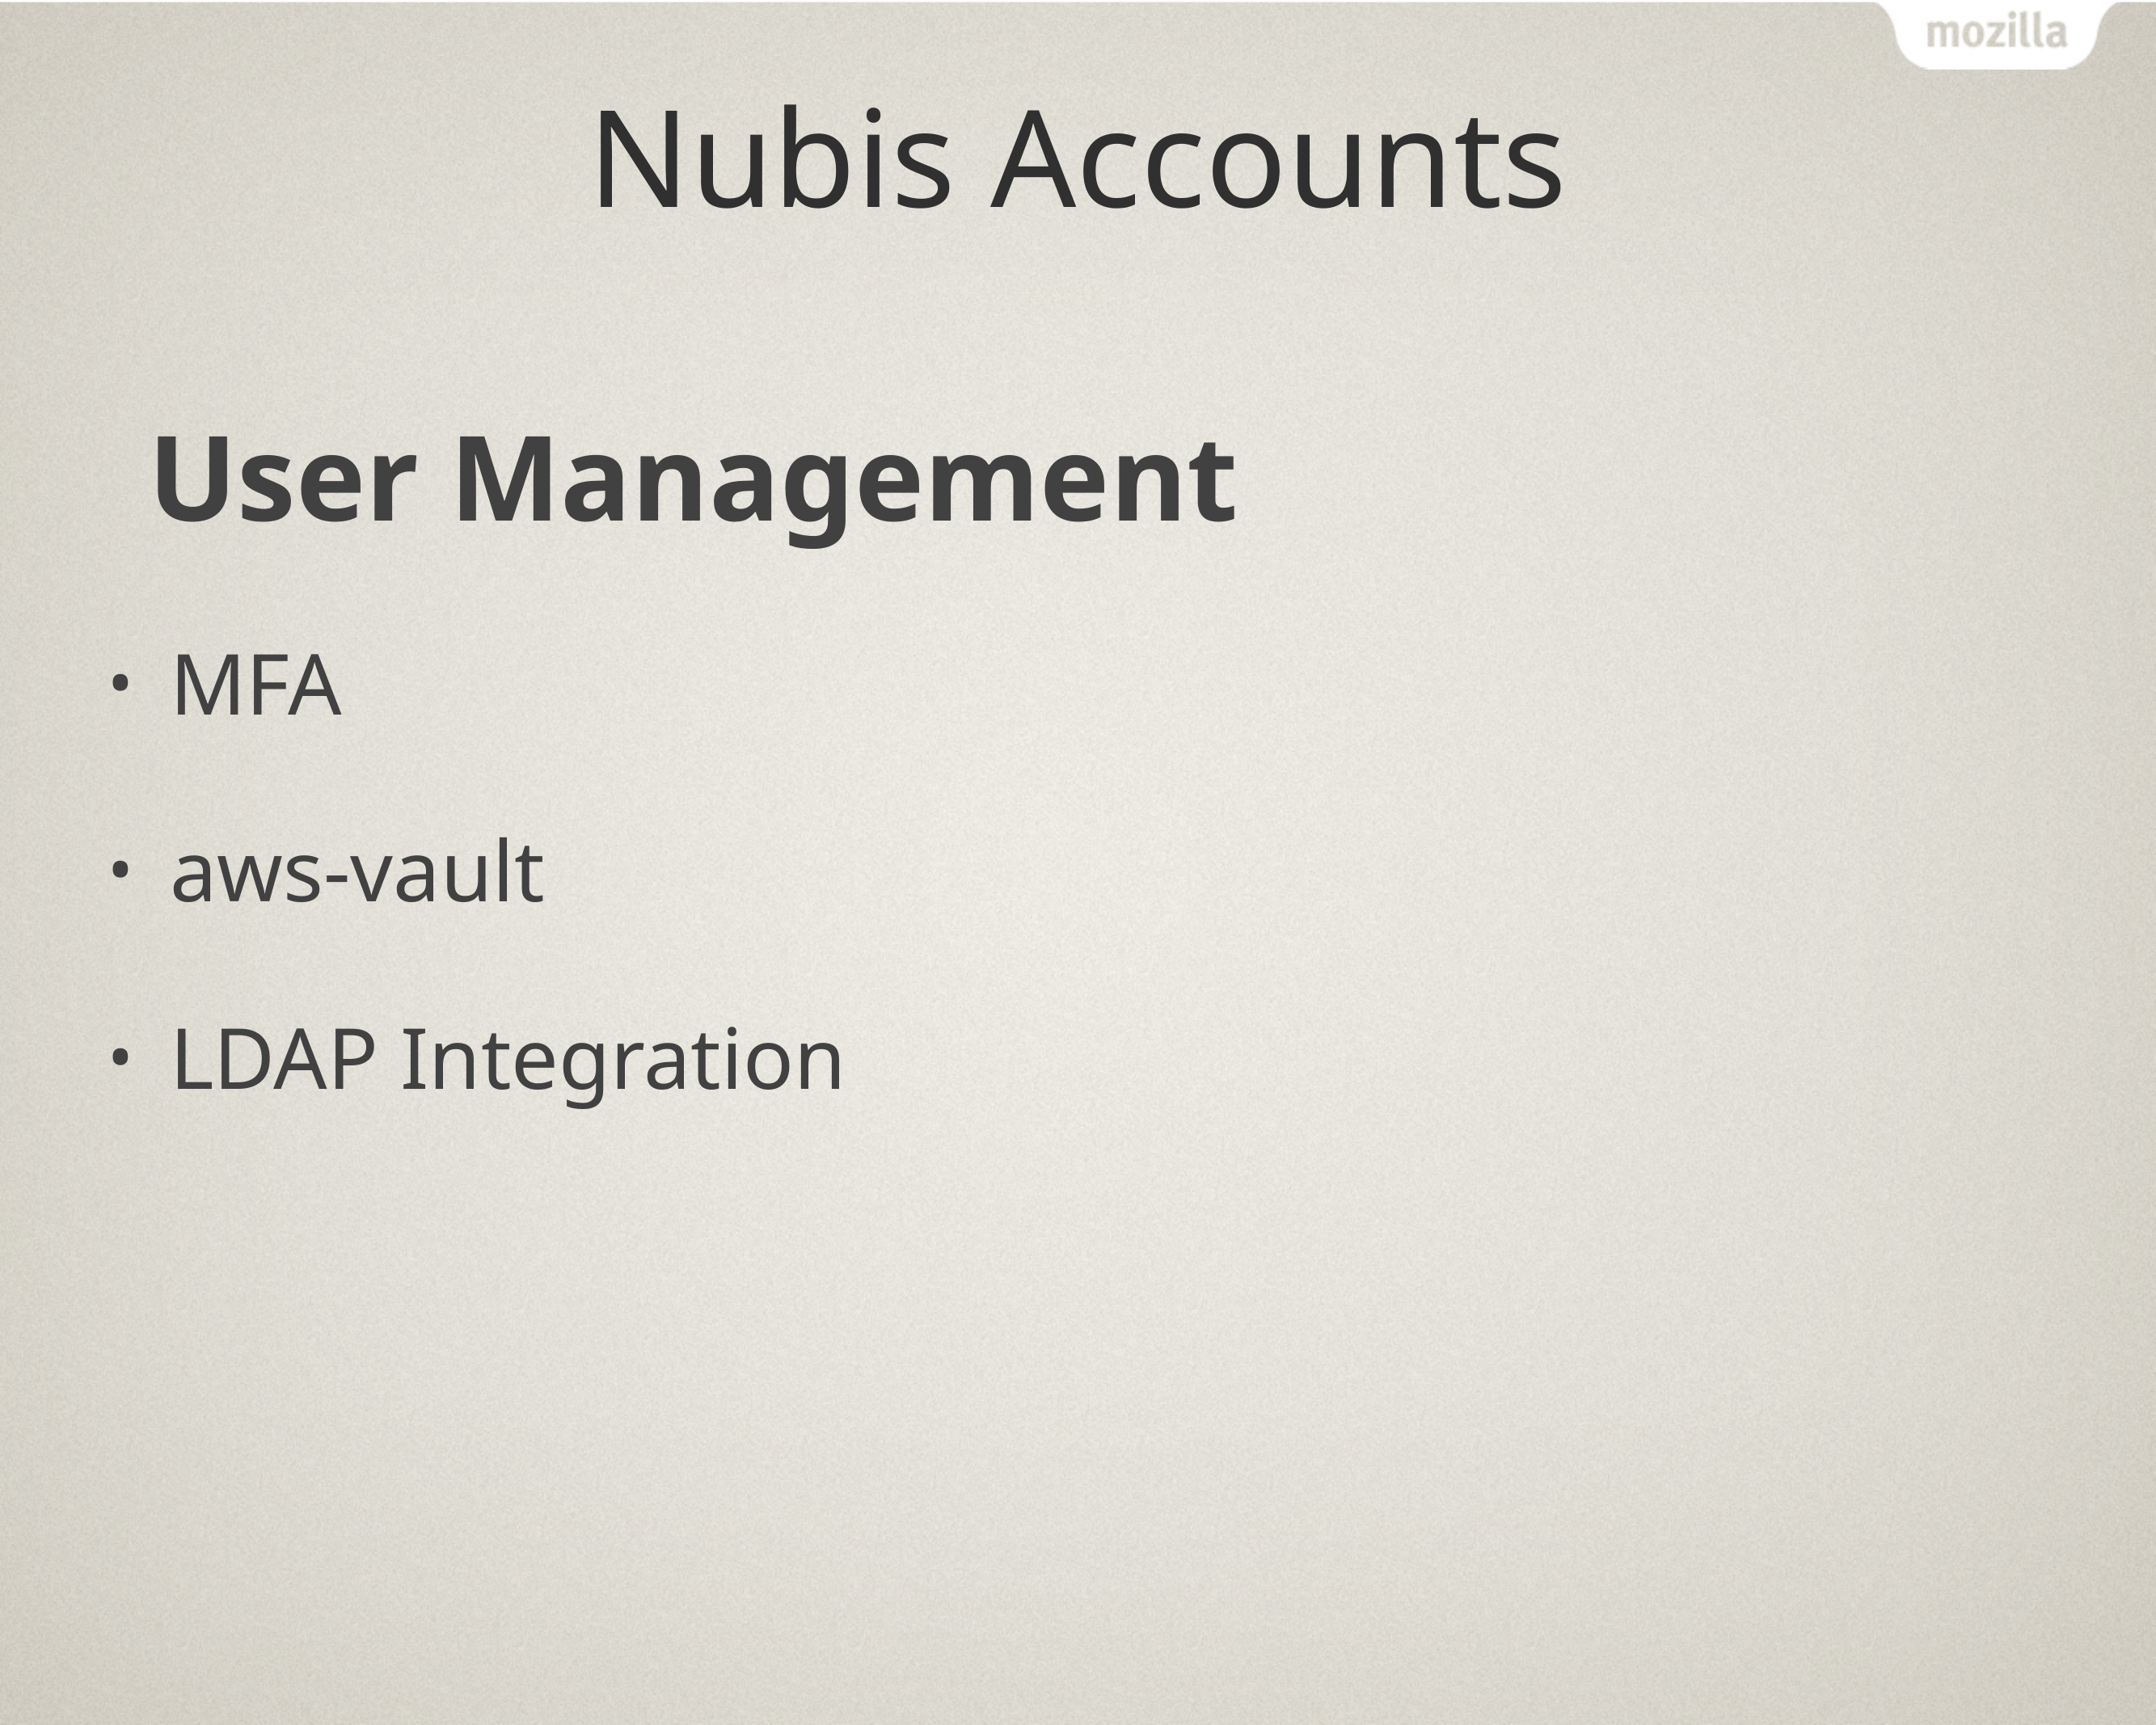

# Nubis Accounts
User Management
 MFA
 aws-vault
 LDAP Integration